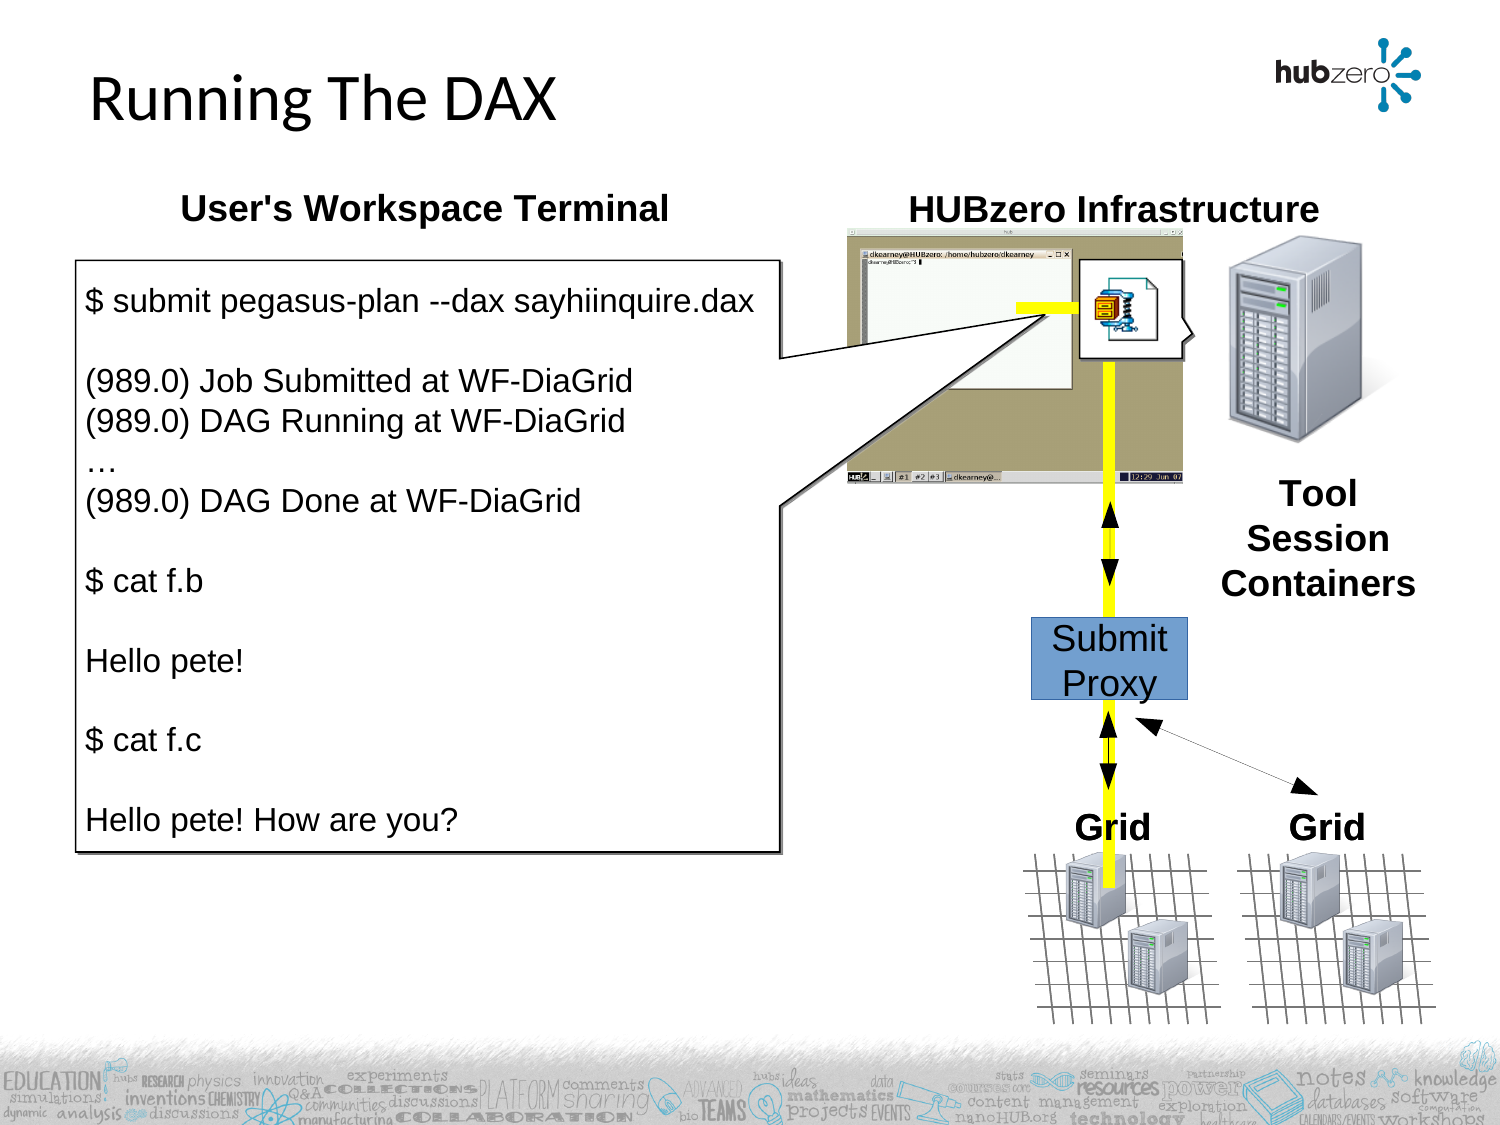

# Running The DAX
User's Workspace Terminal
HUBzero Infrastructure
$ submit pegasus-plan --dax sayhiinquire.dax
(989.0) Job Submitted at WF-DiaGrid
(989.0) DAG Running at WF-DiaGrid
…
(989.0) DAG Done at WF-DiaGrid
$ cat f.b
Hello pete!
$ cat f.c
Hello pete! How are you?
Tool Session
Containers
Submit
Proxy
Grid
Grid
Grid
Grid